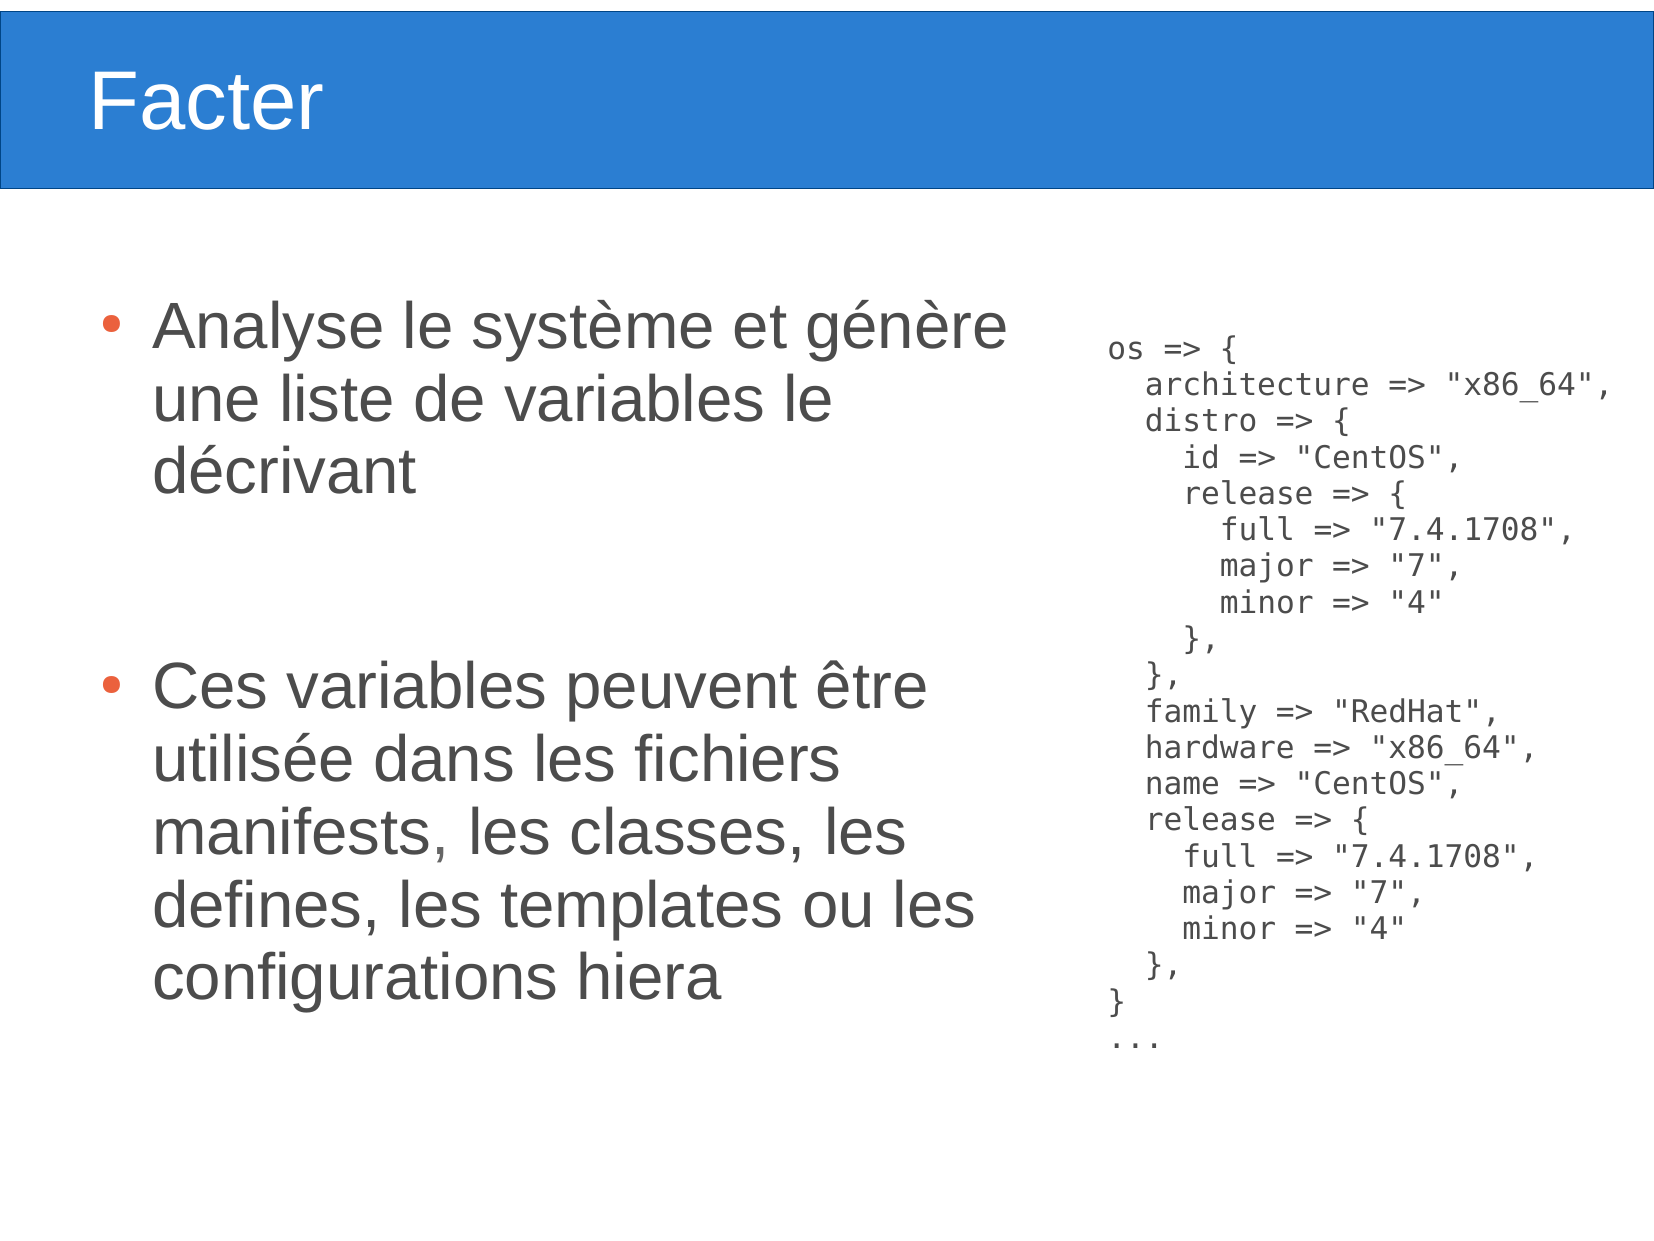

# Facter
Analyse le système et génère une liste de variables le décrivant
Ces variables peuvent être utilisée dans les fichiers manifests, les classes, les defines, les templates ou les configurations hiera
os => {
 architecture => "x86_64",
 distro => {
 id => "CentOS",
 release => {
 full => "7.4.1708",
 major => "7",
 minor => "4"
 },
 },
 family => "RedHat",
 hardware => "x86_64",
 name => "CentOS",
 release => {
 full => "7.4.1708",
 major => "7",
 minor => "4"
 },
}
...